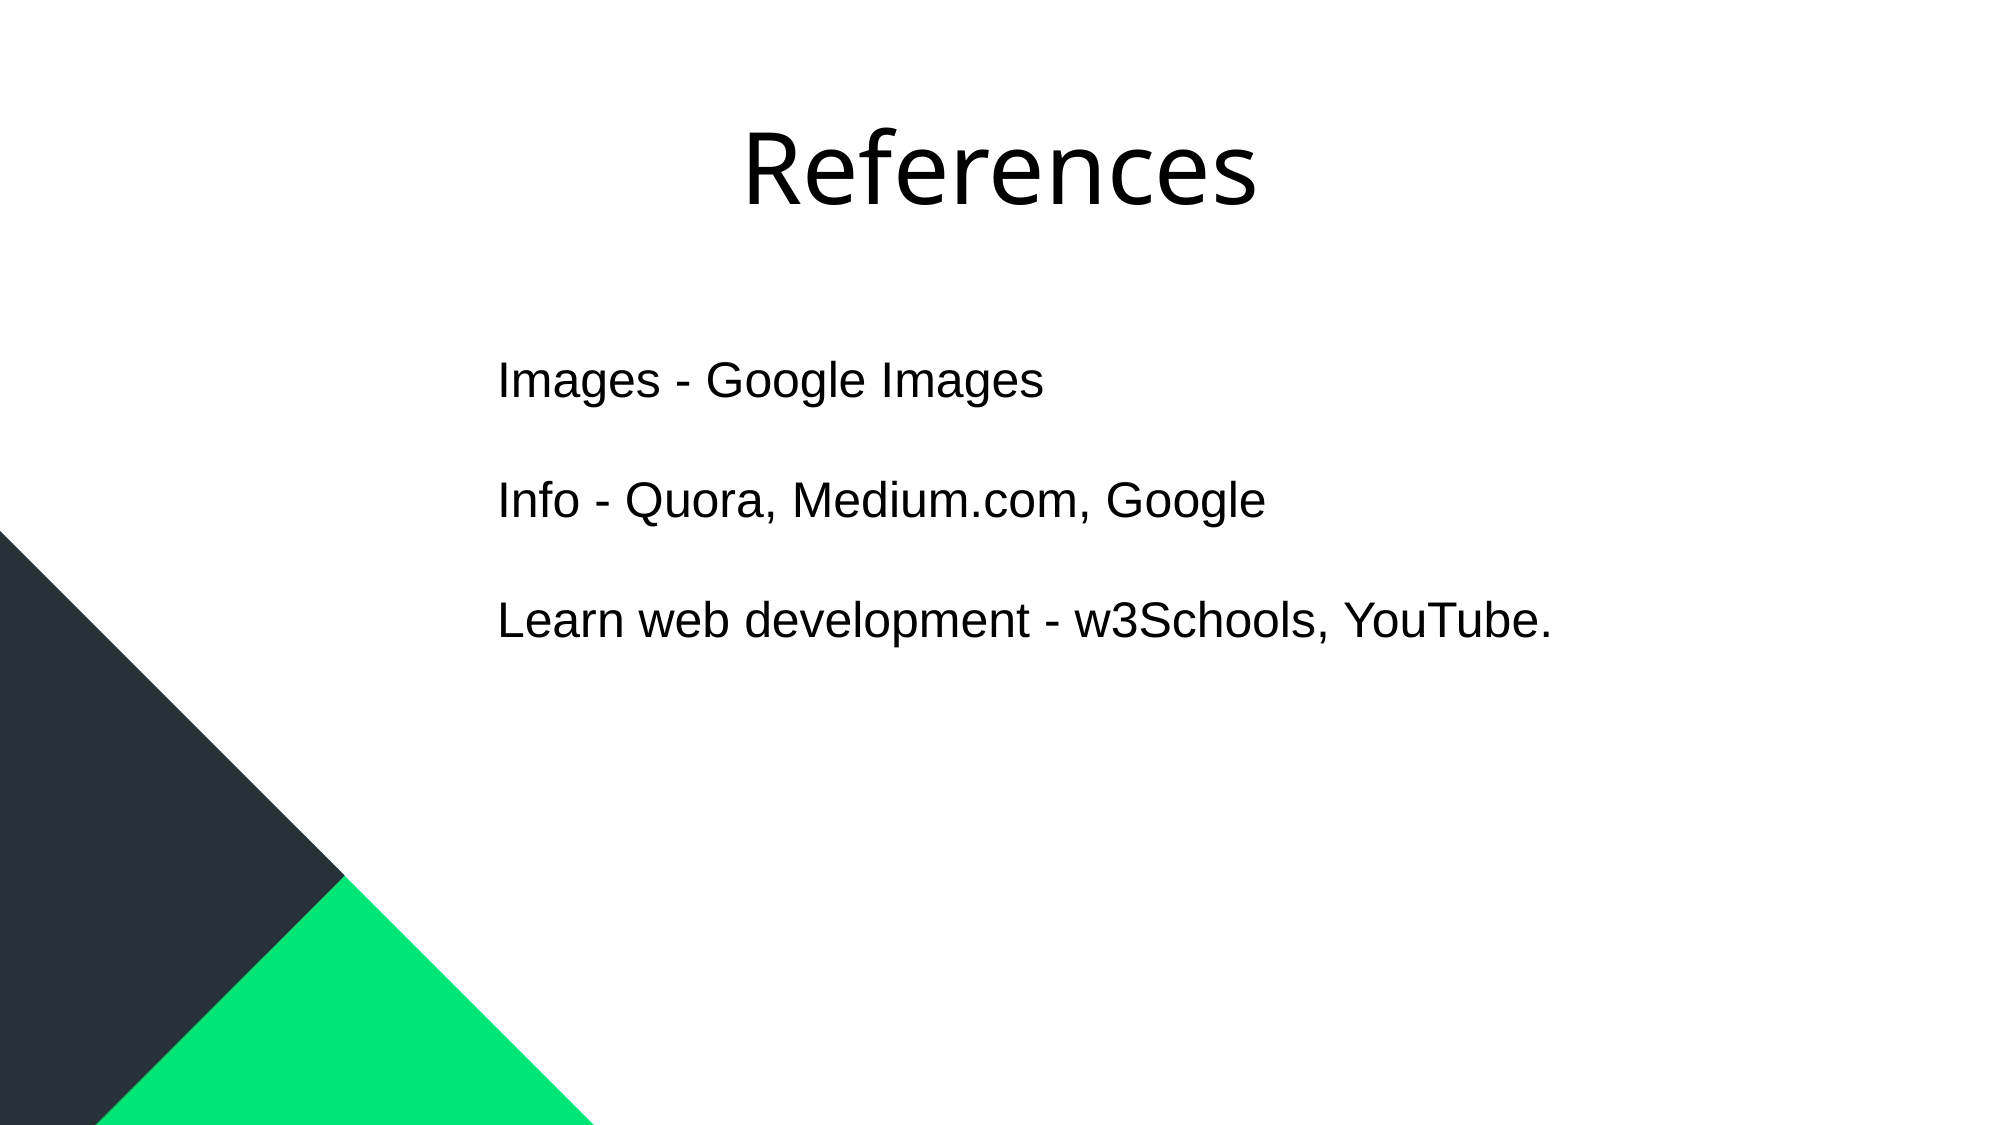

References
Images - Google Images
Info - Quora, Medium.com, Google
Learn web development - w3Schools, YouTube.